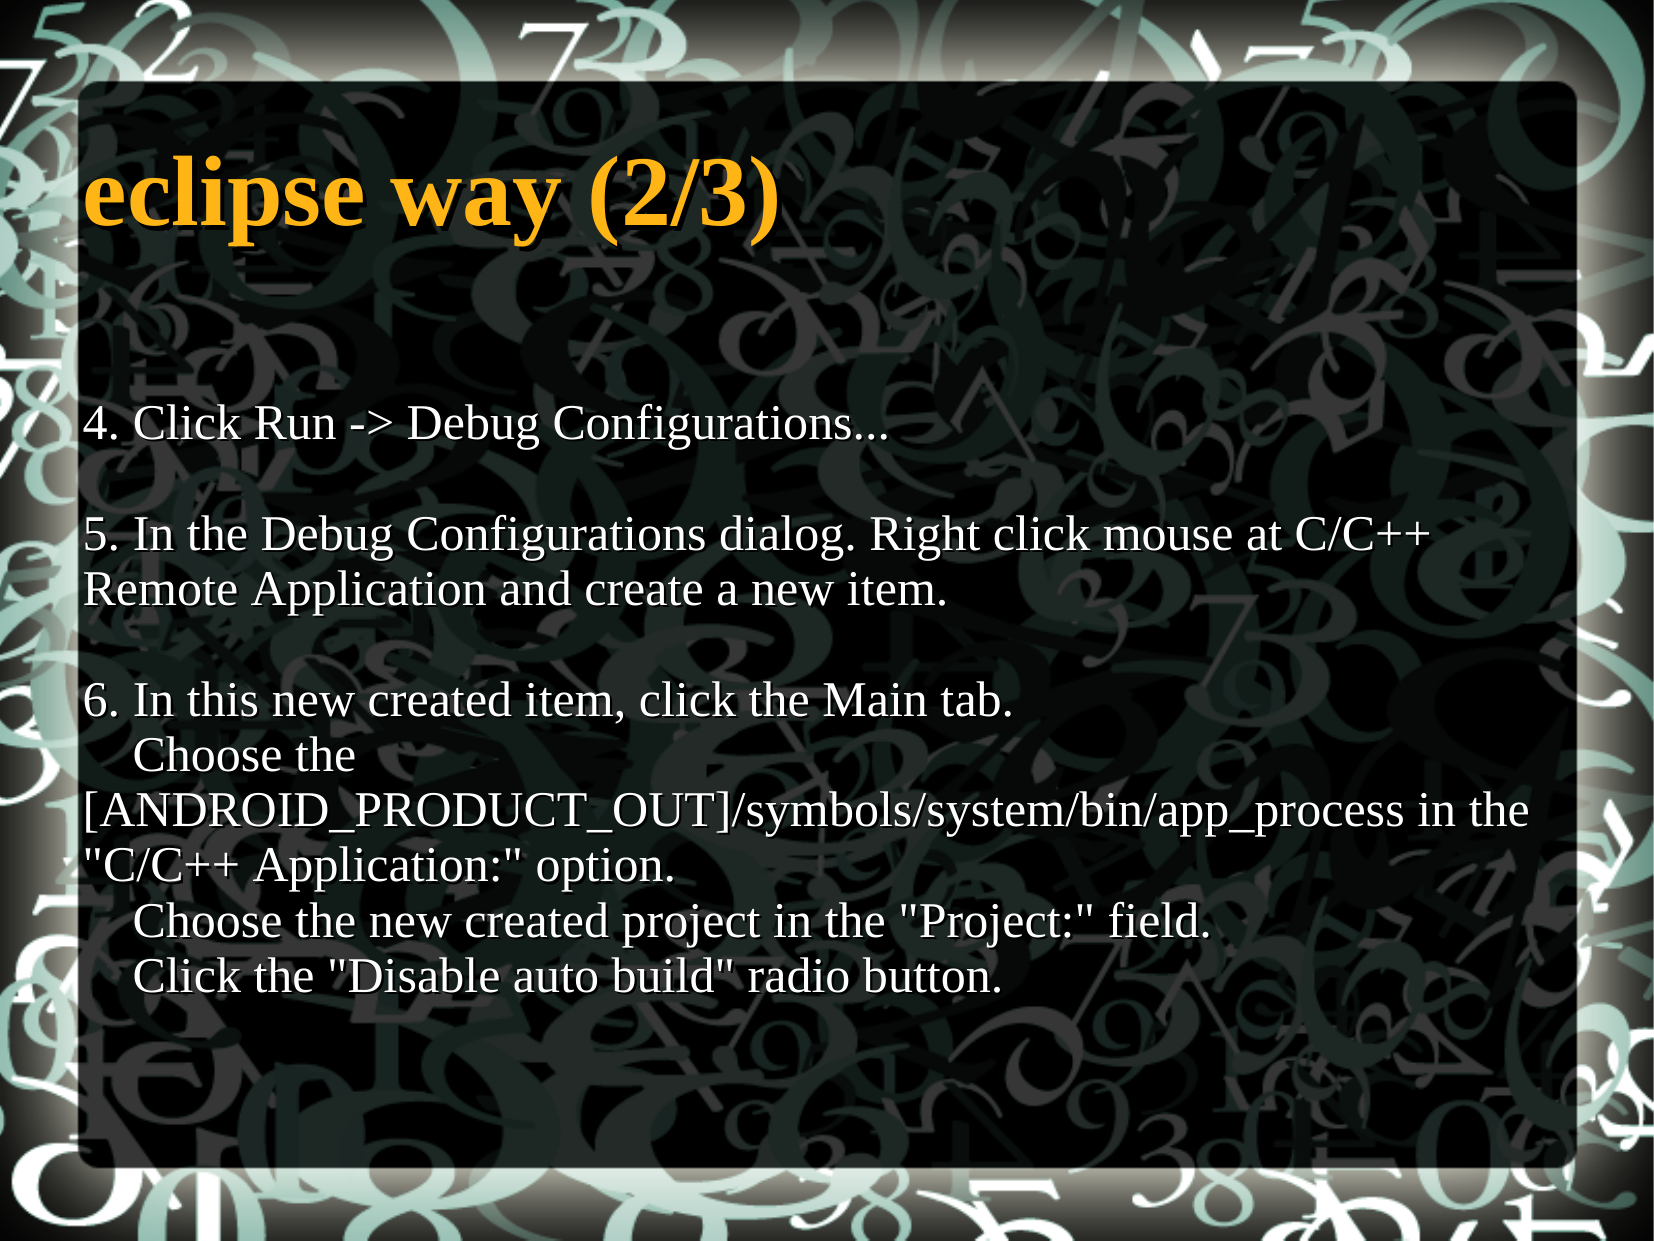

# eclipse way (2/3)
4. Click Run -> Debug Configurations...
5. In the Debug Configurations dialog. Right click mouse at C/C++ Remote Application and create a new item.
6. In this new created item, click the Main tab.
 Choose the [ANDROID_PRODUCT_OUT]/symbols/system/bin/app_process in the "C/C++ Application:" option.
 Choose the new created project in the "Project:" field.
 Click the "Disable auto build" radio button.